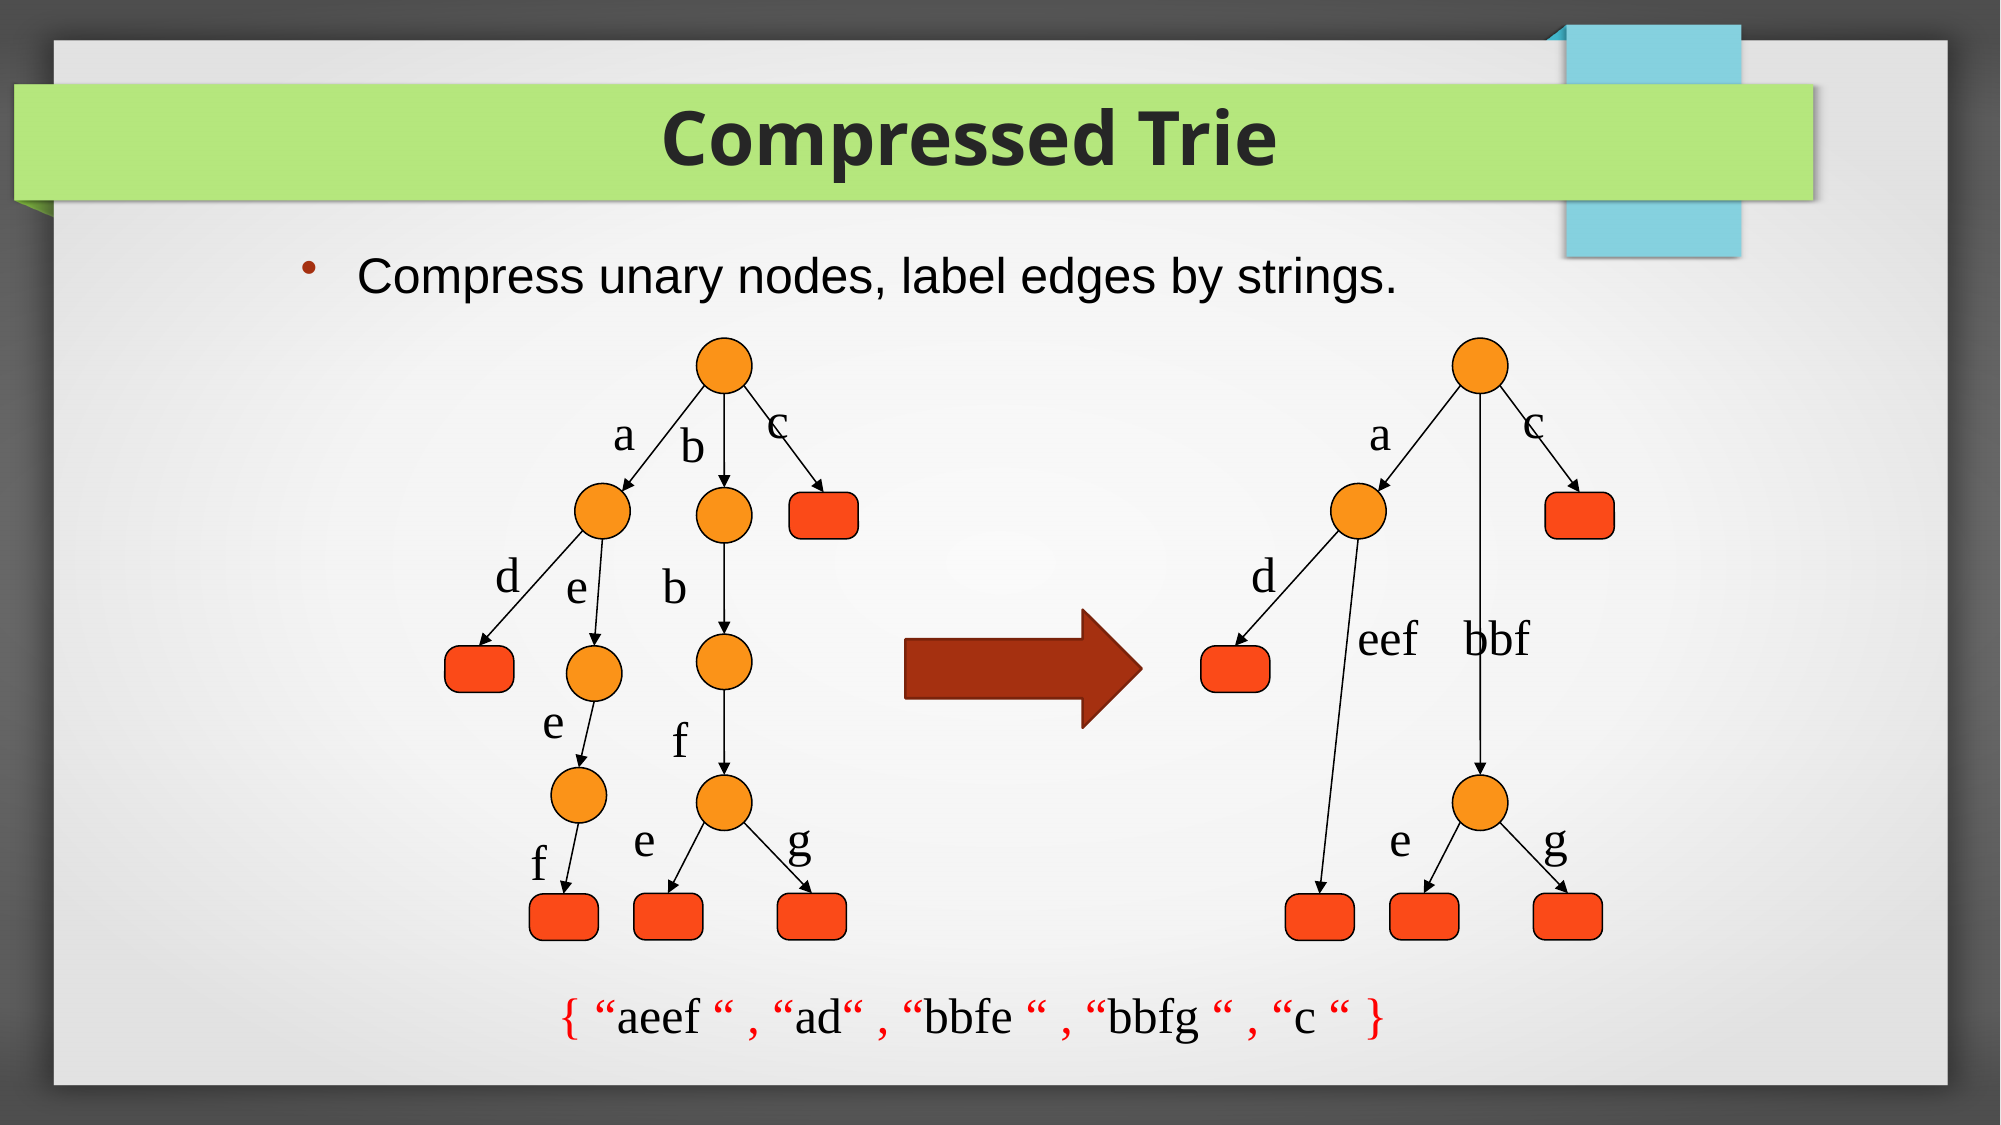

# Compressed Trie
Compress unary nodes, label edges by strings.
c
c
a
a
b
d
d
e
b
eef
bbf
e
f
e
g
e
g
f
{ “aeef “ , “ad“ , “bbfe “ , “bbfg “ , “c “ }